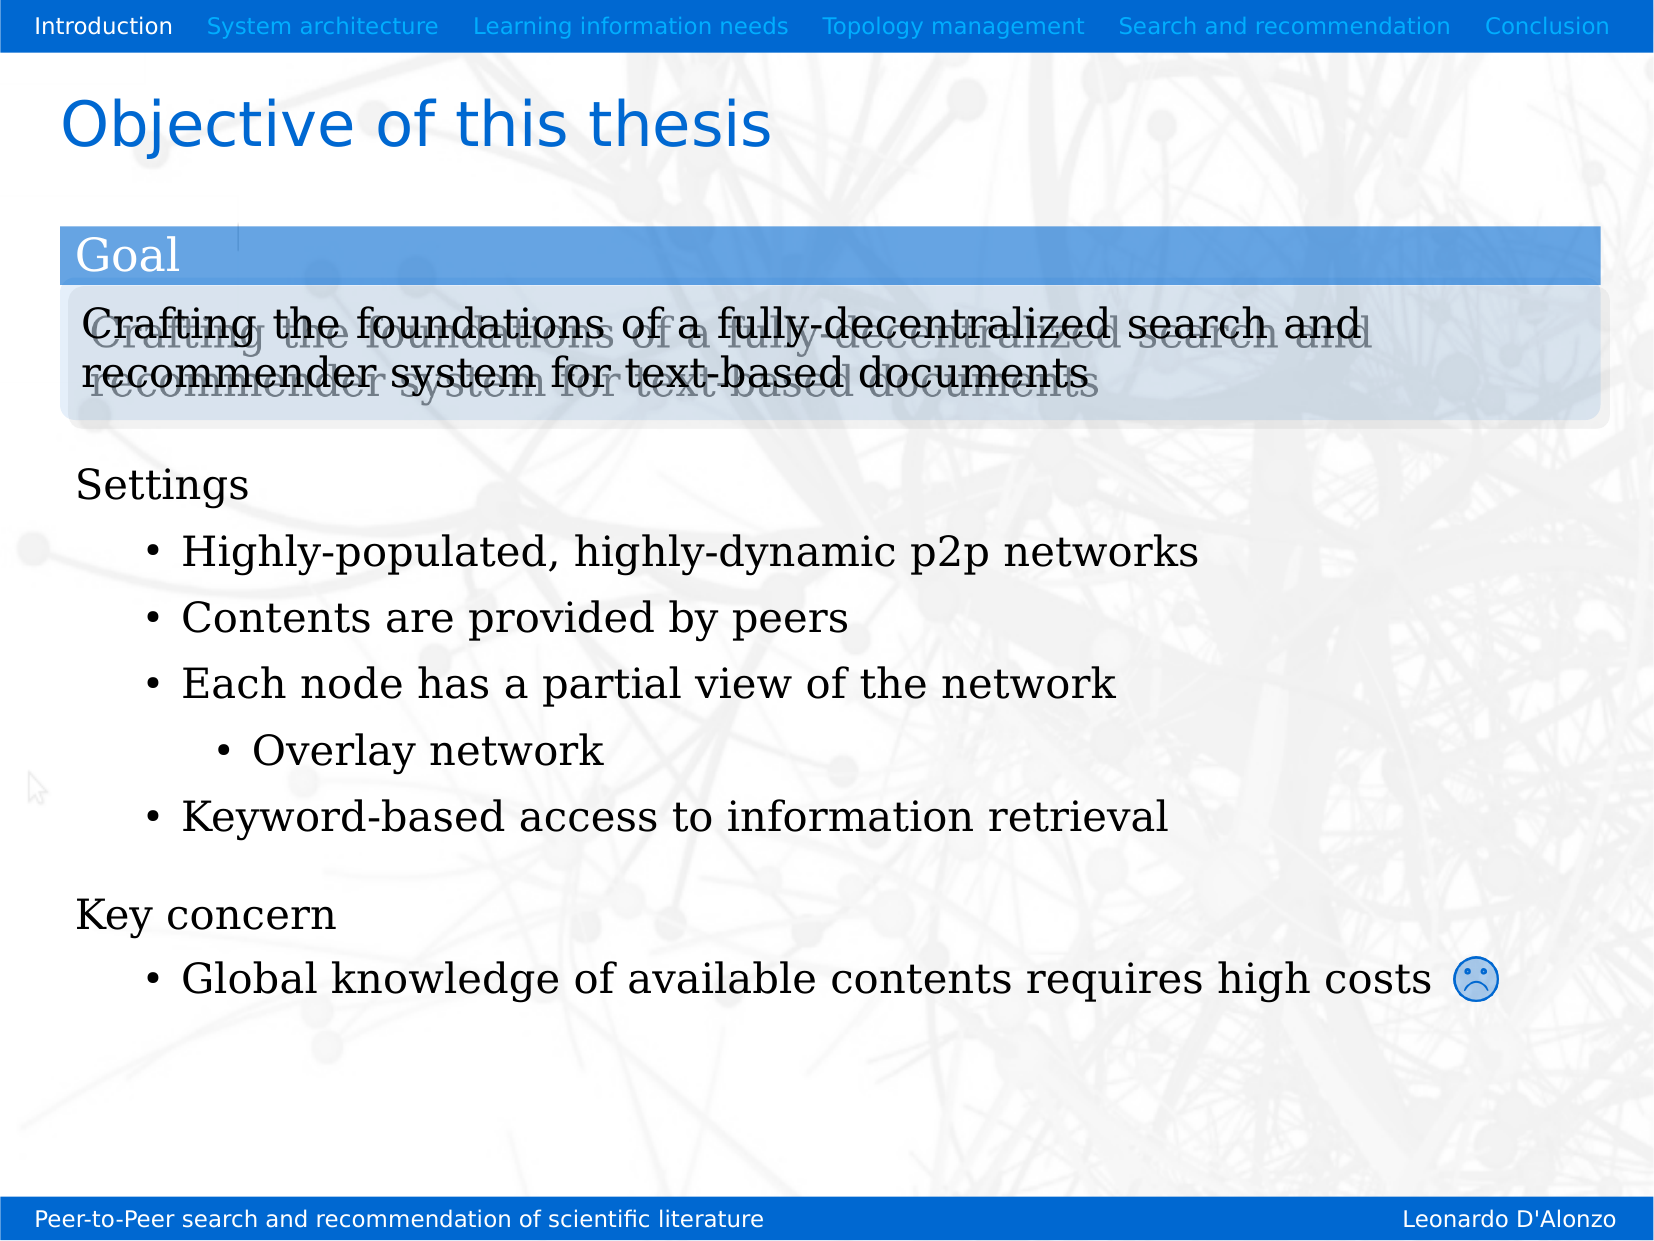

Introduction
System architecture
Learning information needs
Topology management
Search and recommendation
Conclusion
# Objective of this thesis
Goal
Crafting the foundations of a fully-decentralized search and recommender system for text-based documents
Settings
Highly-populated, highly-dynamic p2p networks
Contents are provided by peers
Each node has a partial view of the network
Overlay network
Keyword-based access to information retrieval
Key concern
Global knowledge of available contents requires high costs
Leonardo D'Alonzo
Peer-to-Peer search and recommendation of scientific literature